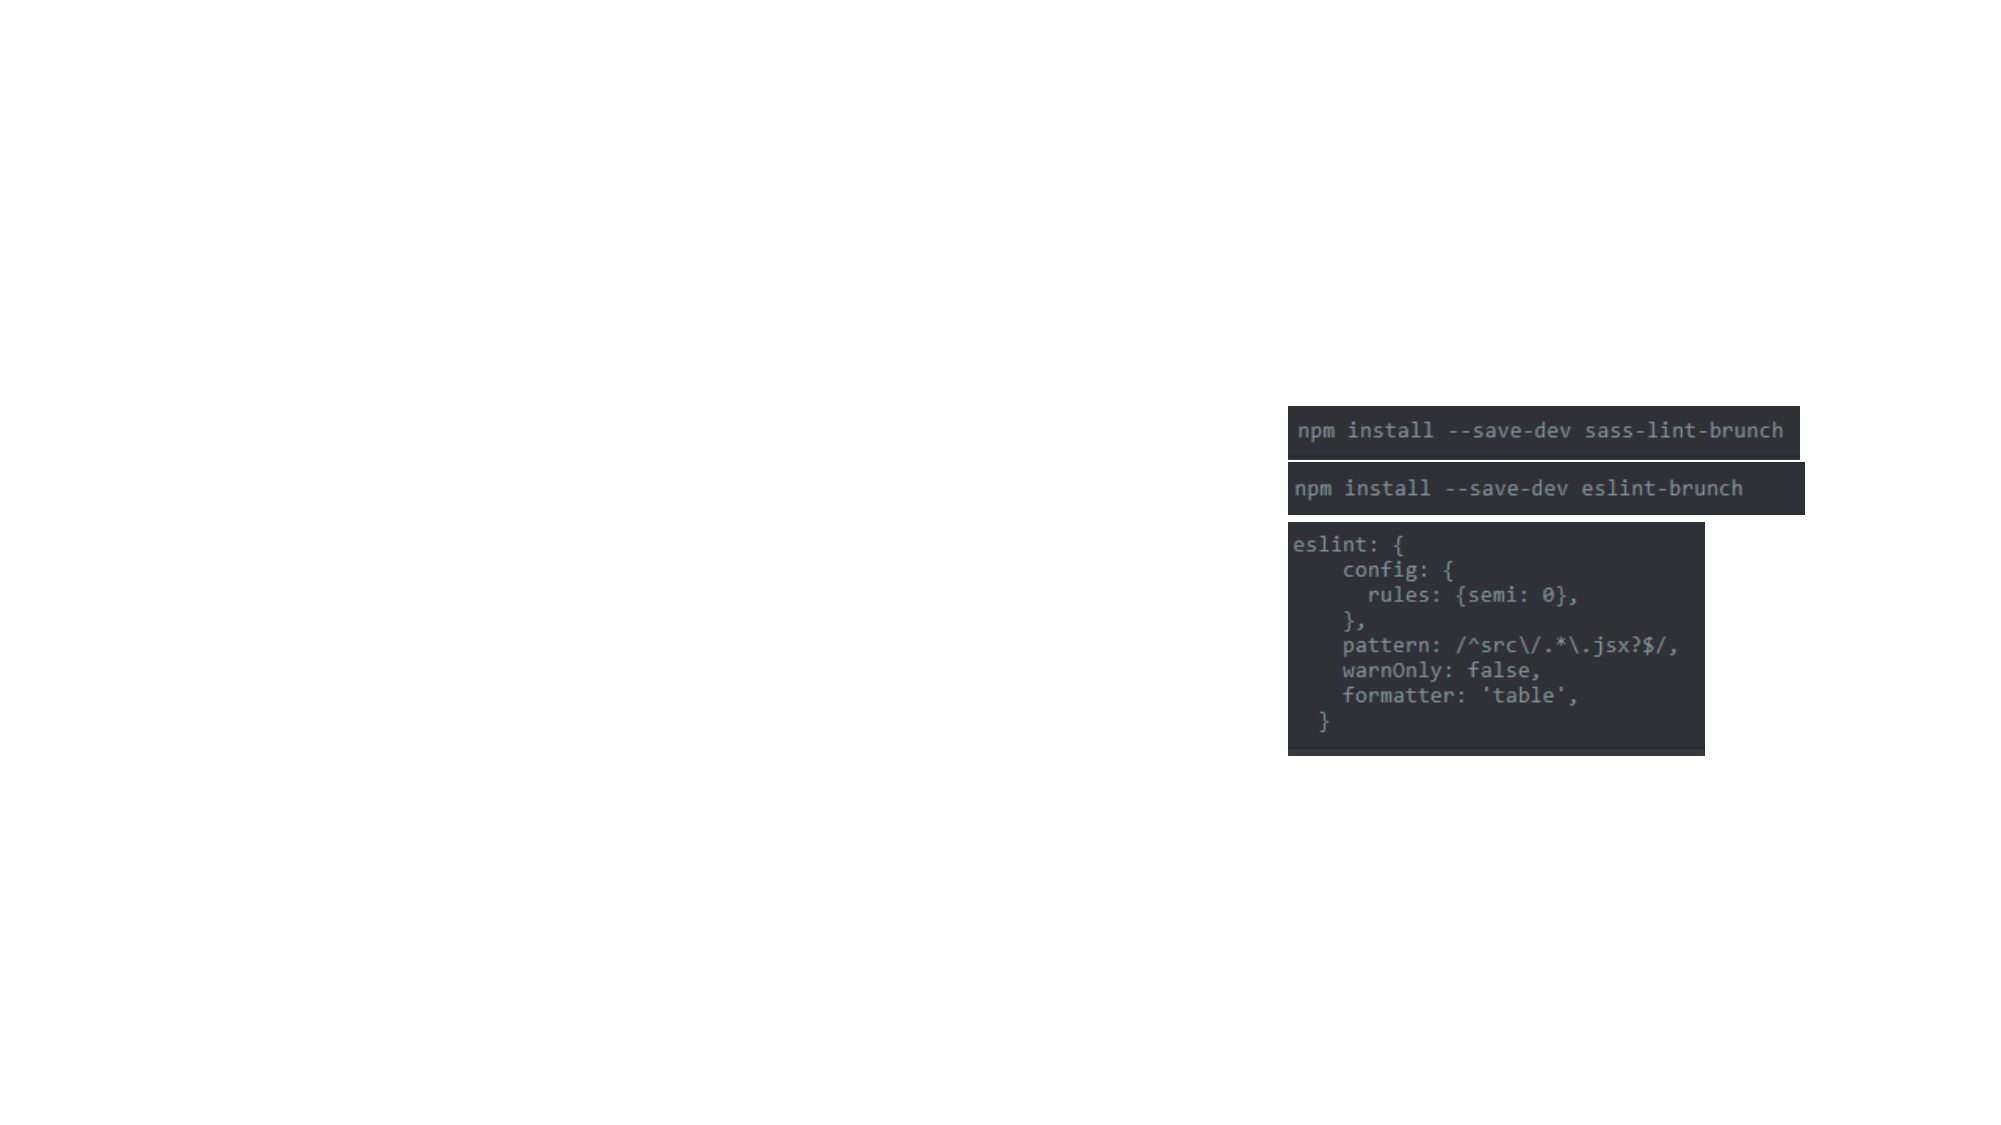

# Ajout des plugins pour Linter et pour la minification
- Brunch possède 2 plugins Linter :
- Un pour CSS
- Un pour JS
Celui-ci demande une configuration spéciale:
- Aller dans le ficher brunch-config.js et insérer cette configuration dans la variable exports.plugins
- Le plugin pour la minification JS se nomme uglify-js-brunch
- Le plugin pour la minification CSS se nomme clean-css-brunch